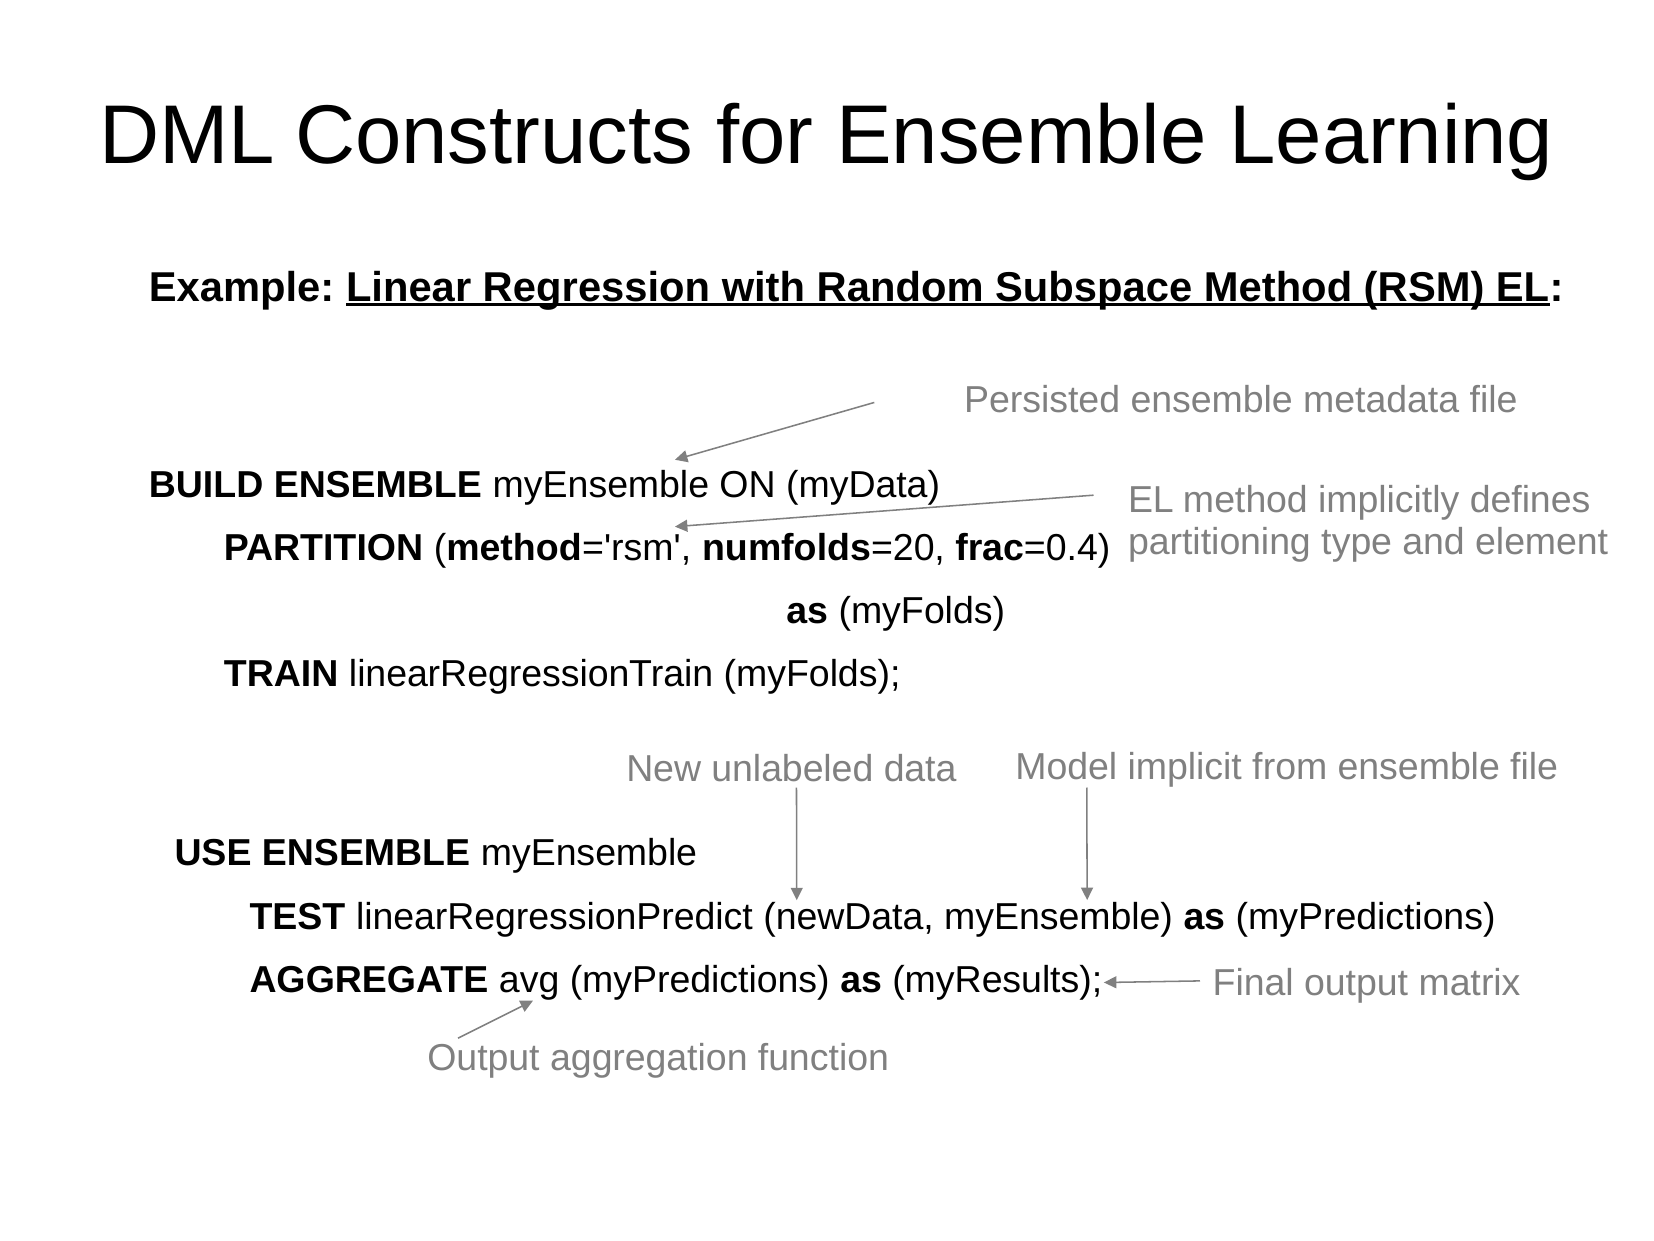

# DML Constructs for Ensemble Learning
Example: Linear Regression with Random Subspace Method (RSM) EL:
BUILD ENSEMBLE myEnsemble ON (myData)
	PARTITION (method='rsm', numfolds=20, frac=0.4)
 				as (myFolds)
	TRAIN linearRegressionTrain (myFolds);
Persisted ensemble metadata file
EL method implicitly defines
partitioning type and element
Model implicit from ensemble file
New unlabeled data
USE ENSEMBLE myEnsemble
	TEST linearRegressionPredict (newData, myEnsemble) as (myPredictions)
	AGGREGATE avg (myPredictions) as (myResults);
Final output matrix
Output aggregation function